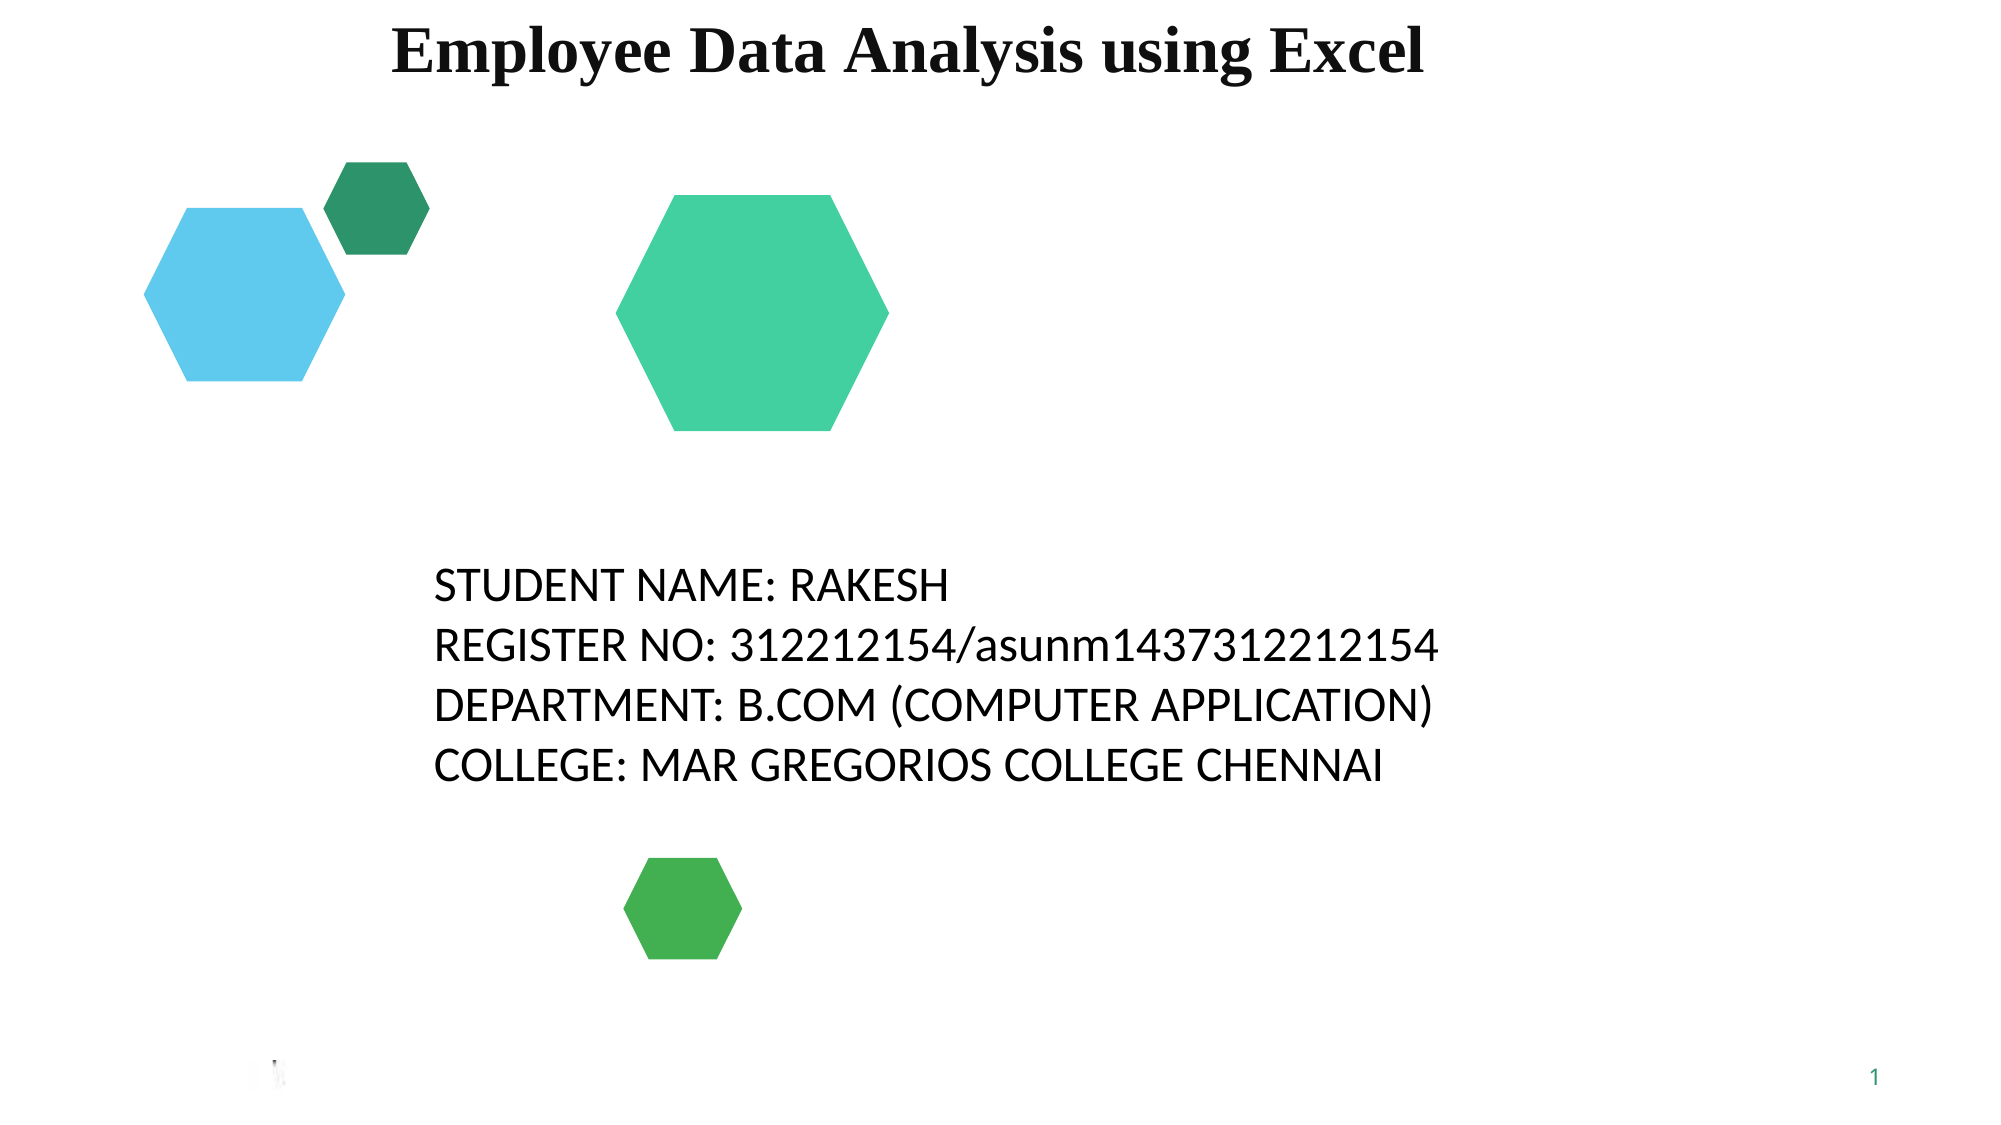

# Employee Data Analysis using Excel
STUDENT NAME: RAKESH
REGISTER NO: 312212154/asunm1437312212154
DEPARTMENT: B.COM (COMPUTER APPLICATION)
COLLEGE: MAR GREGORIOS COLLEGE CHENNAI